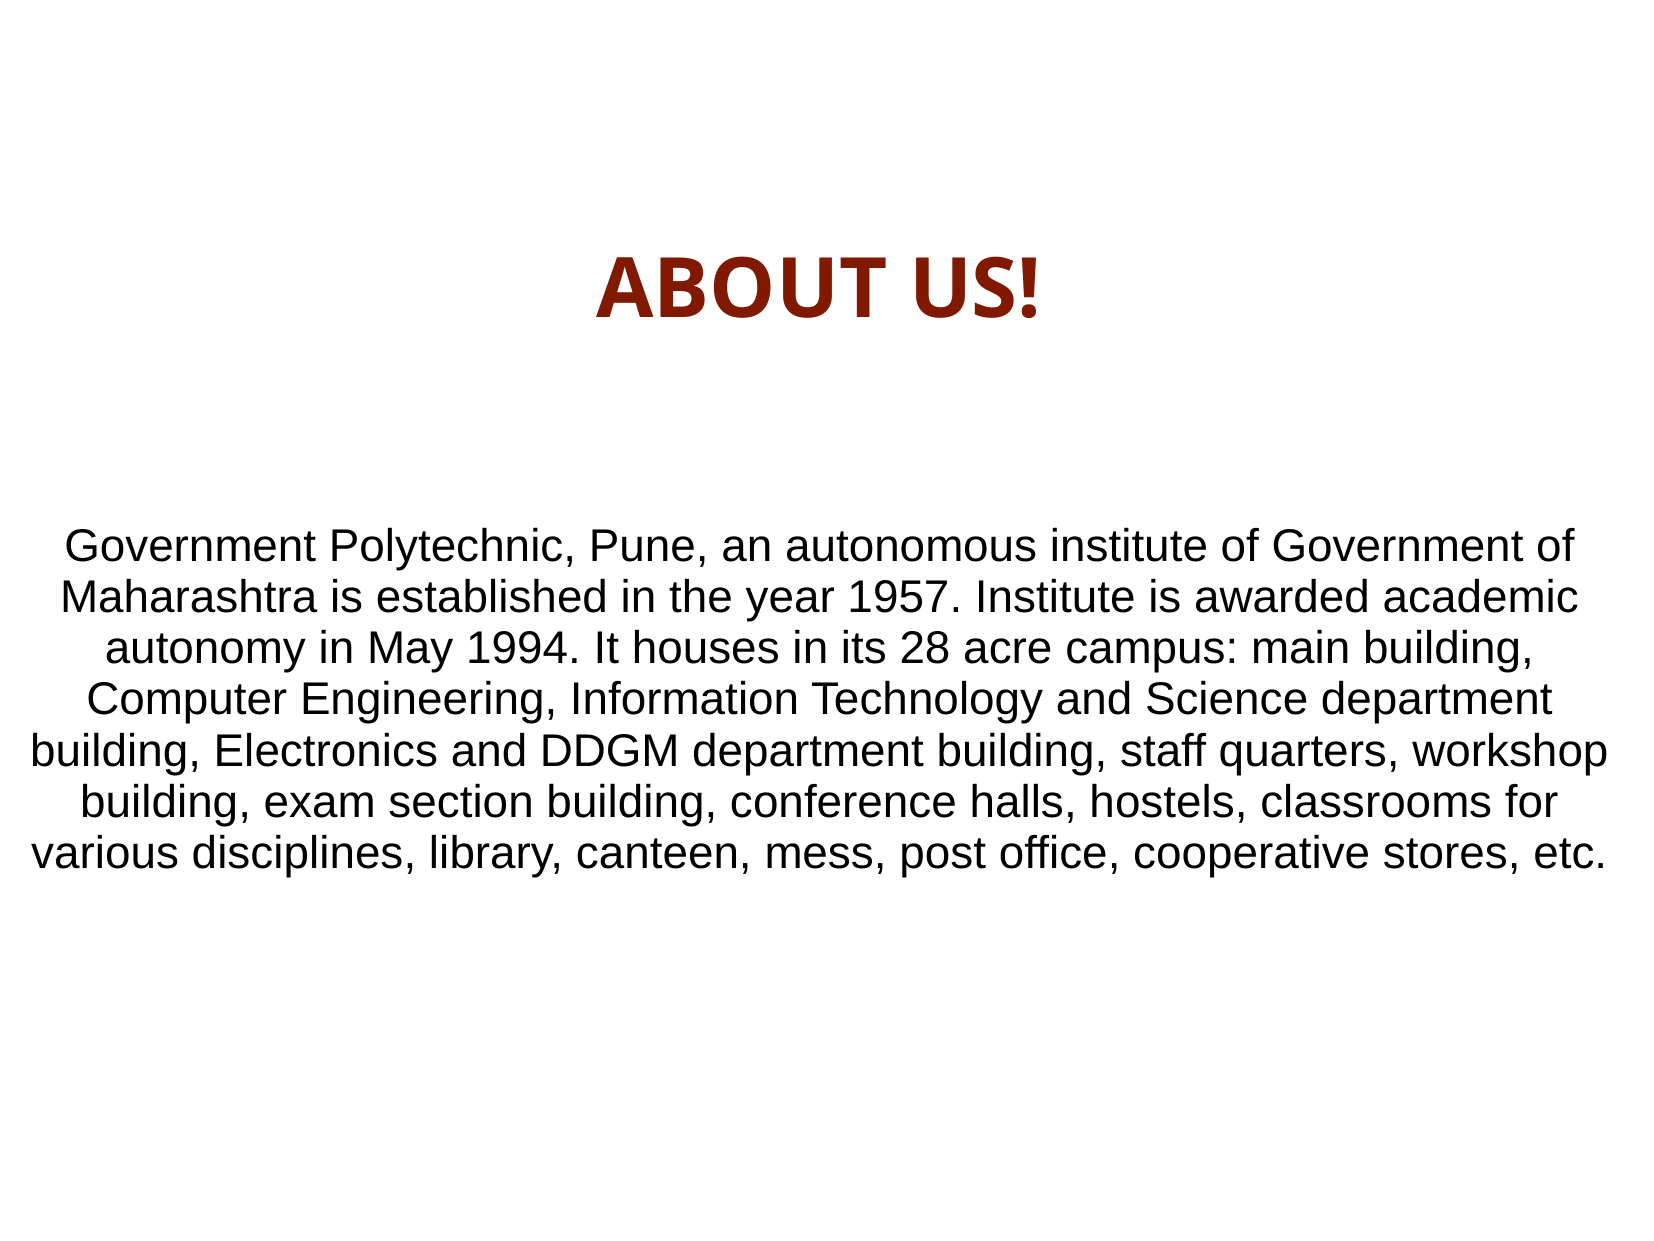

# ABOUT US!
Government Polytechnic, Pune, an autonomous institute of Government of Maharashtra is established in the year 1957. Institute is awarded academic autonomy in May 1994. It houses in its 28 acre campus: main building, Computer Engineering, Information Technology and Science department building, Electronics and DDGM department building, staff quarters, workshop building, exam section building, conference halls, hostels, classrooms for various disciplines, library, canteen, mess, post office, cooperative stores, etc.